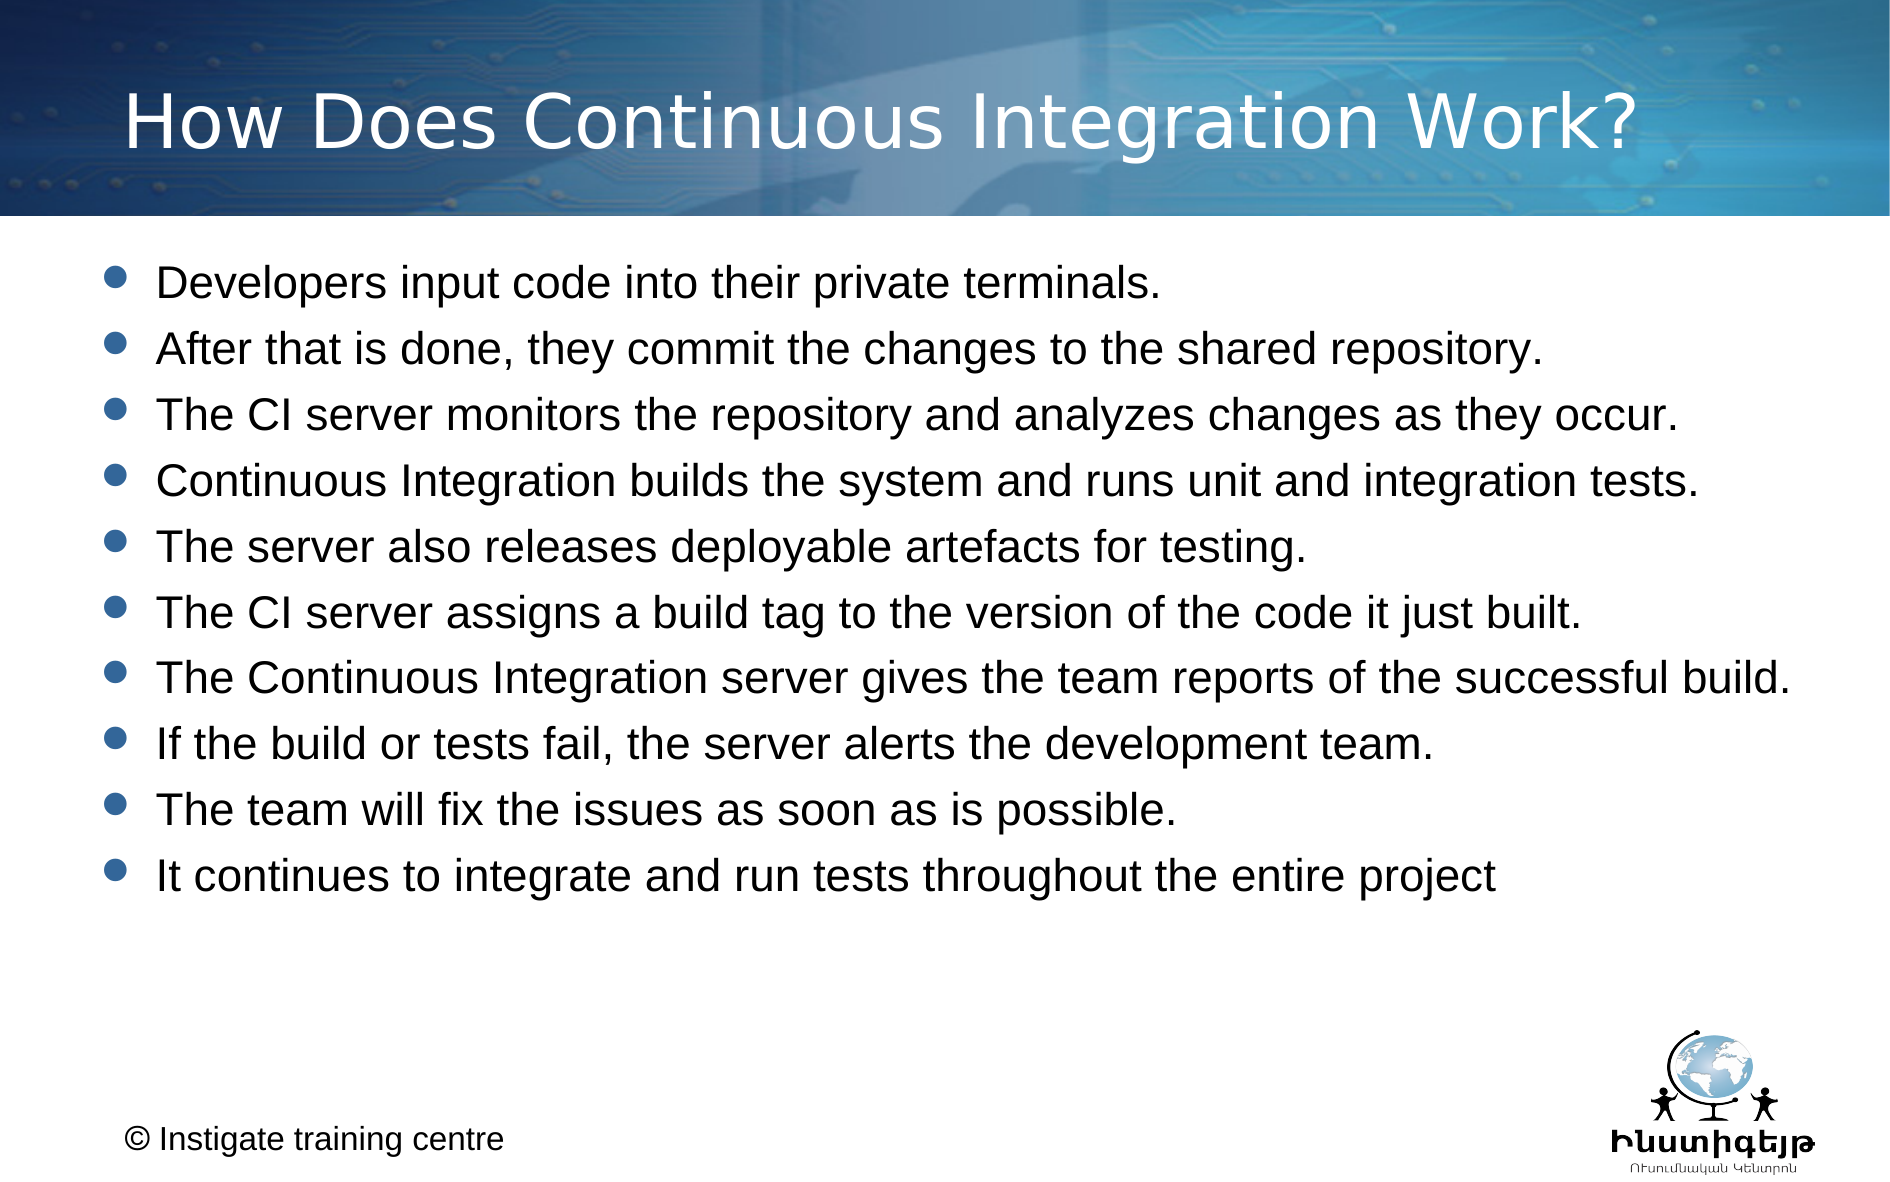

# How Does Continuous Integration Work?
Developers input code into their private terminals.
After that is done, they commit the changes to the shared repository.
The CI server monitors the repository and analyzes changes as they occur.
Continuous Integration builds the system and runs unit and integration tests.
The server also releases deployable artefacts for testing.
The CI server assigns a build tag to the version of the code it just built.
The Continuous Integration server gives the team reports of the successful build.
If the build or tests fail, the server alerts the development team.
The team will fix the issues as soon as is possible.
It continues to integrate and run tests throughout the entire project